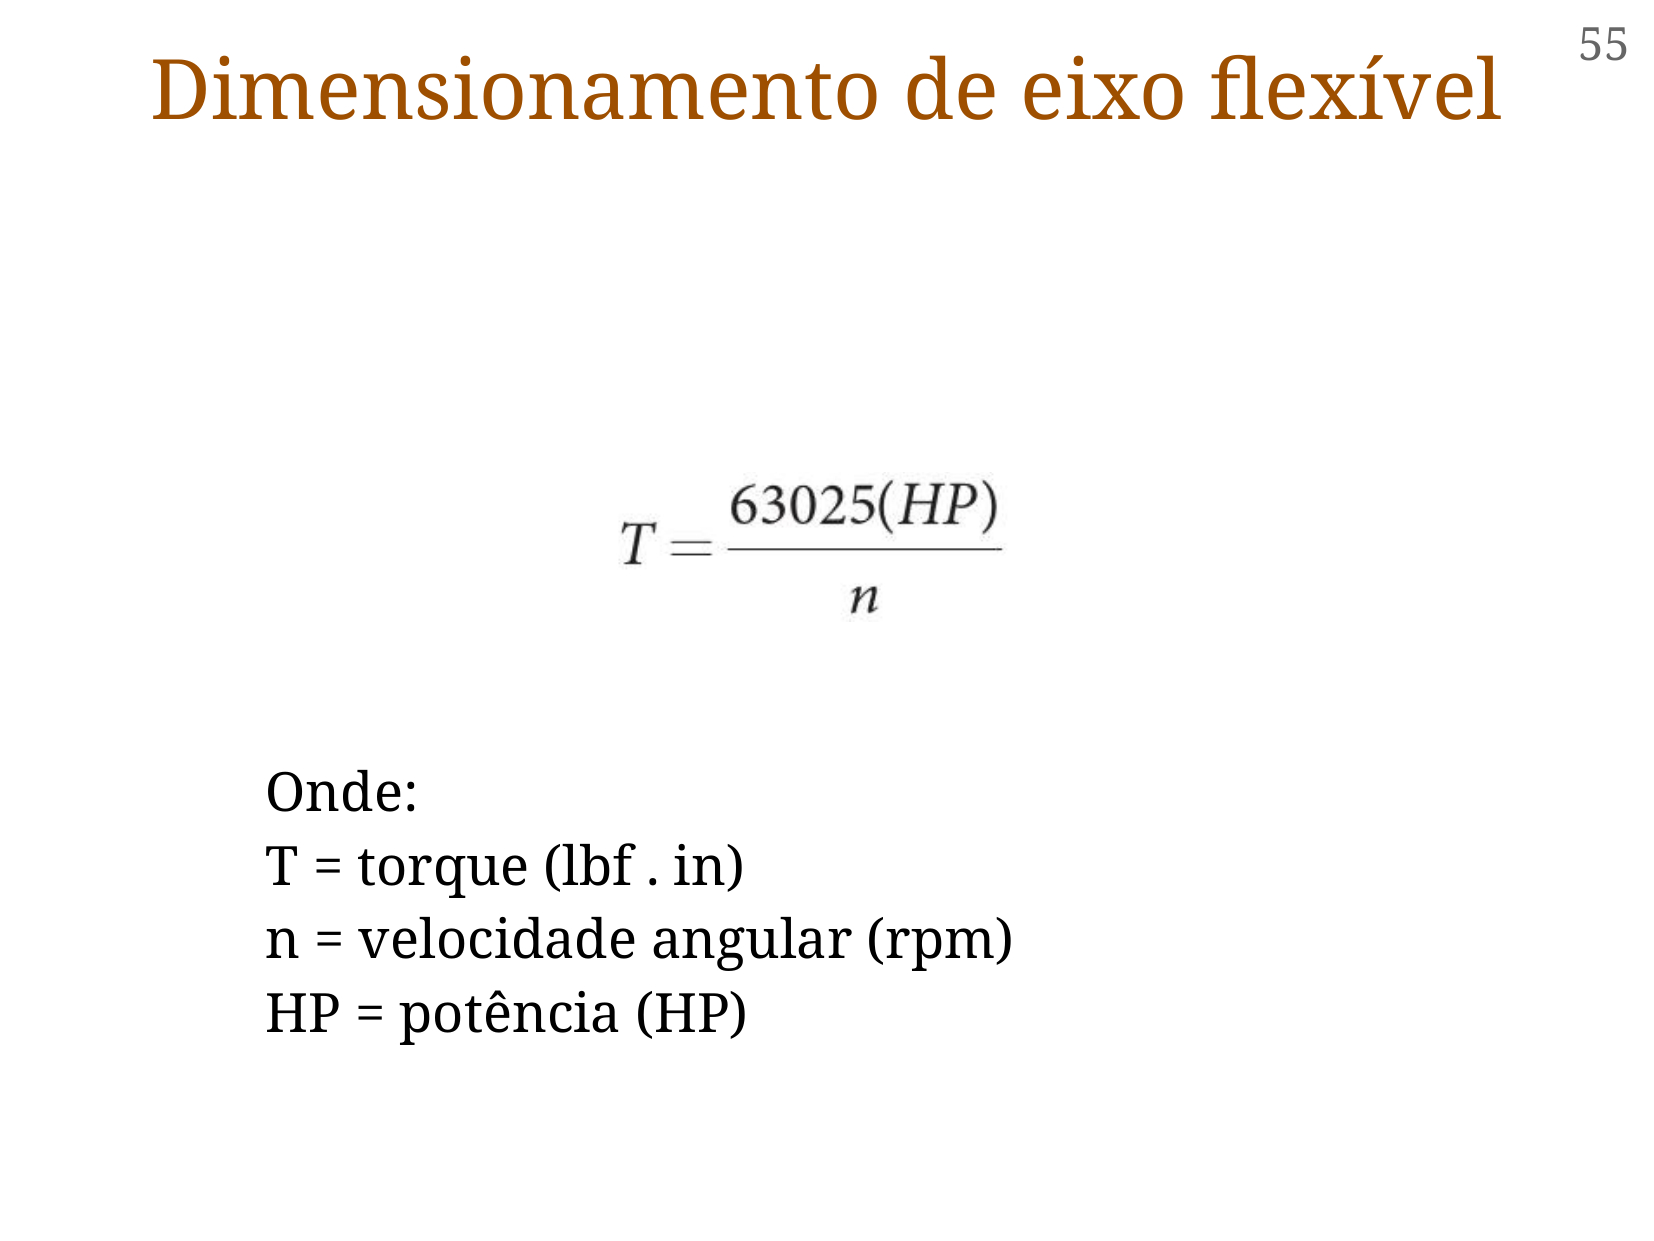

55
# Dimensionamento de eixo flexível
Onde:
T = torque (lbf . in)
n = velocidade angular (rpm)
HP = potência (HP)